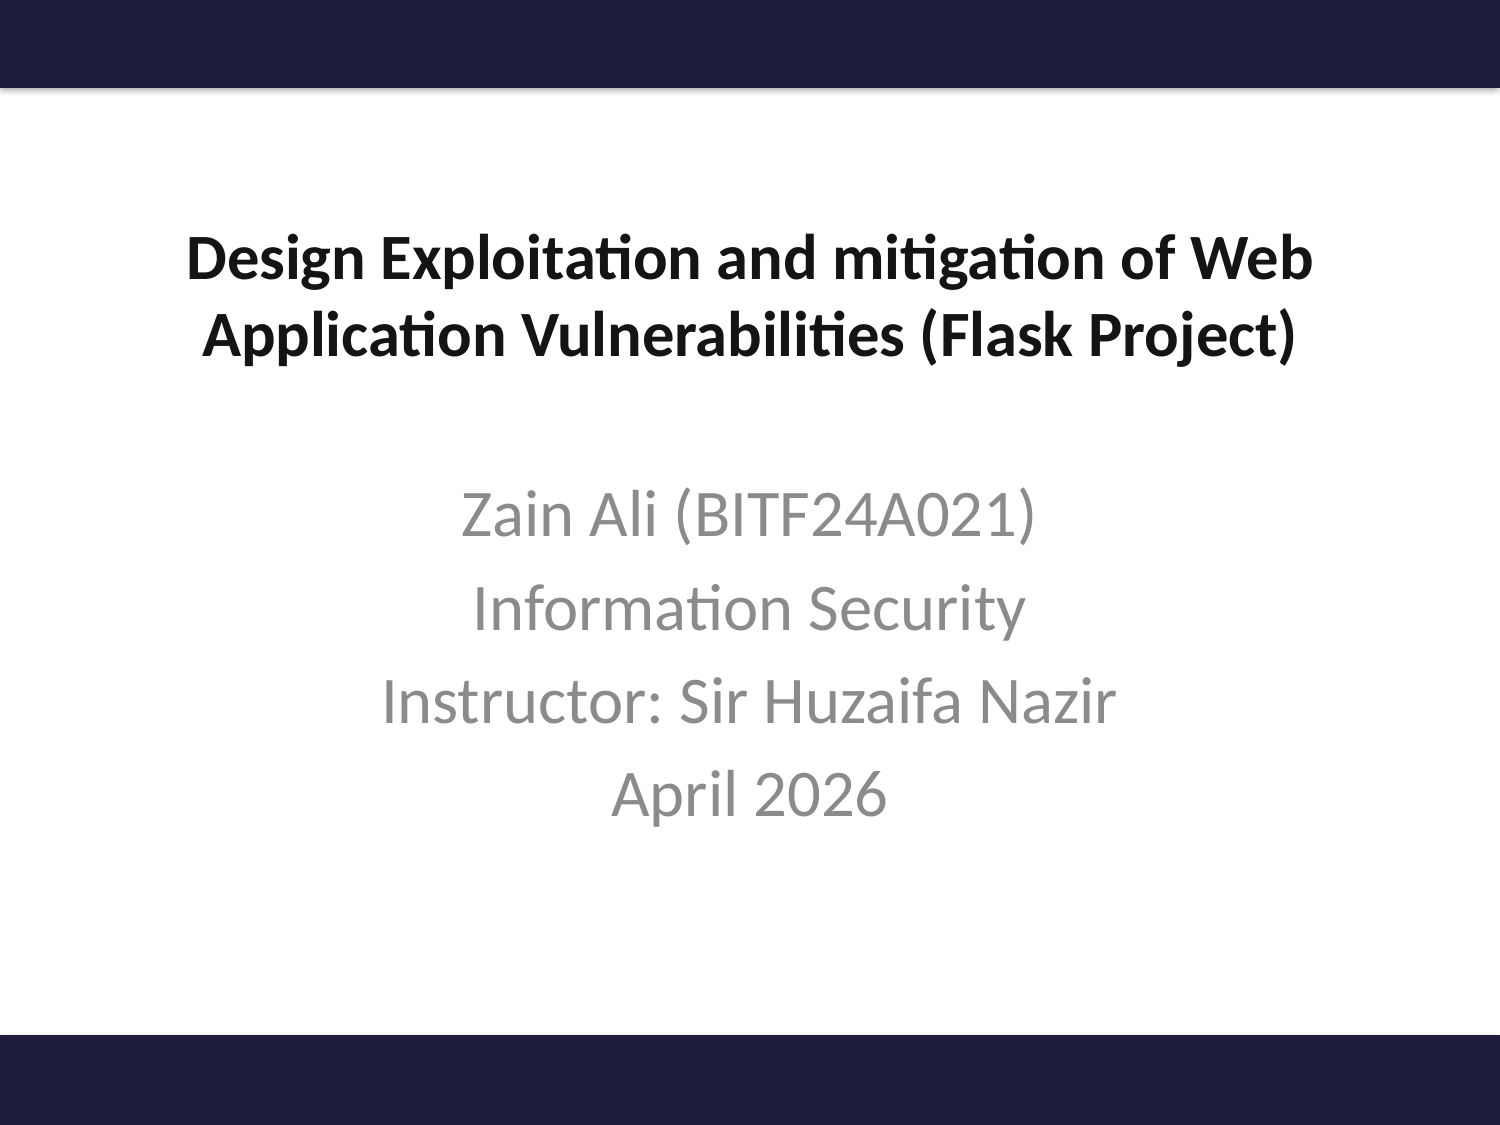

# Design Exploitation and mitigation of Web Application Vulnerabilities (Flask Project)
Zain Ali (BITF24A021)
Information Security
Instructor: Sir Huzaifa Nazir
April 2026